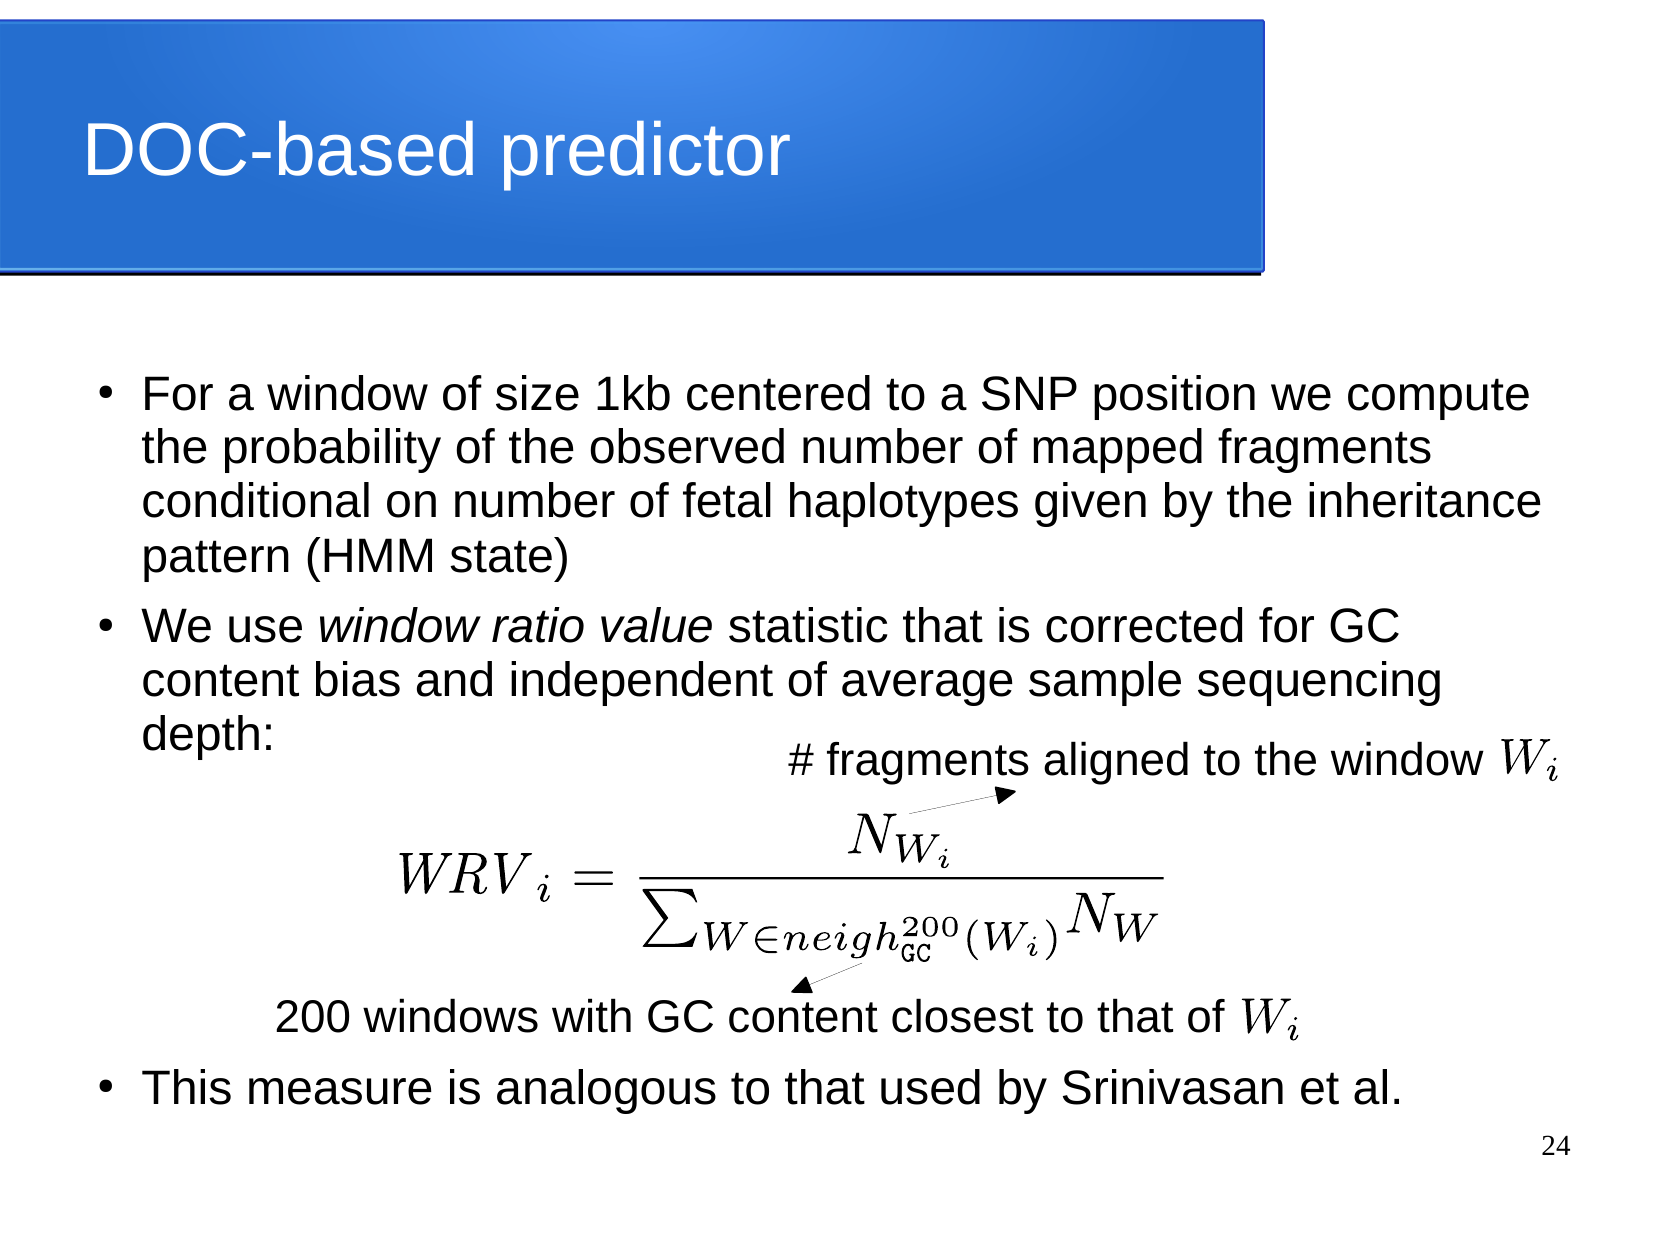

# DOC-based predictor
For a window of size 1kb centered to a SNP position we compute the probability of the observed number of mapped fragments conditional on number of fetal haplotypes given by the inheritance pattern (HMM state)
We use window ratio value statistic that is corrected for GC content bias and independent of average sample sequencing depth:
This measure is analogous to that used by Srinivasan et al.
# fragments aligned to the window
200 windows with GC content closest to that of
24